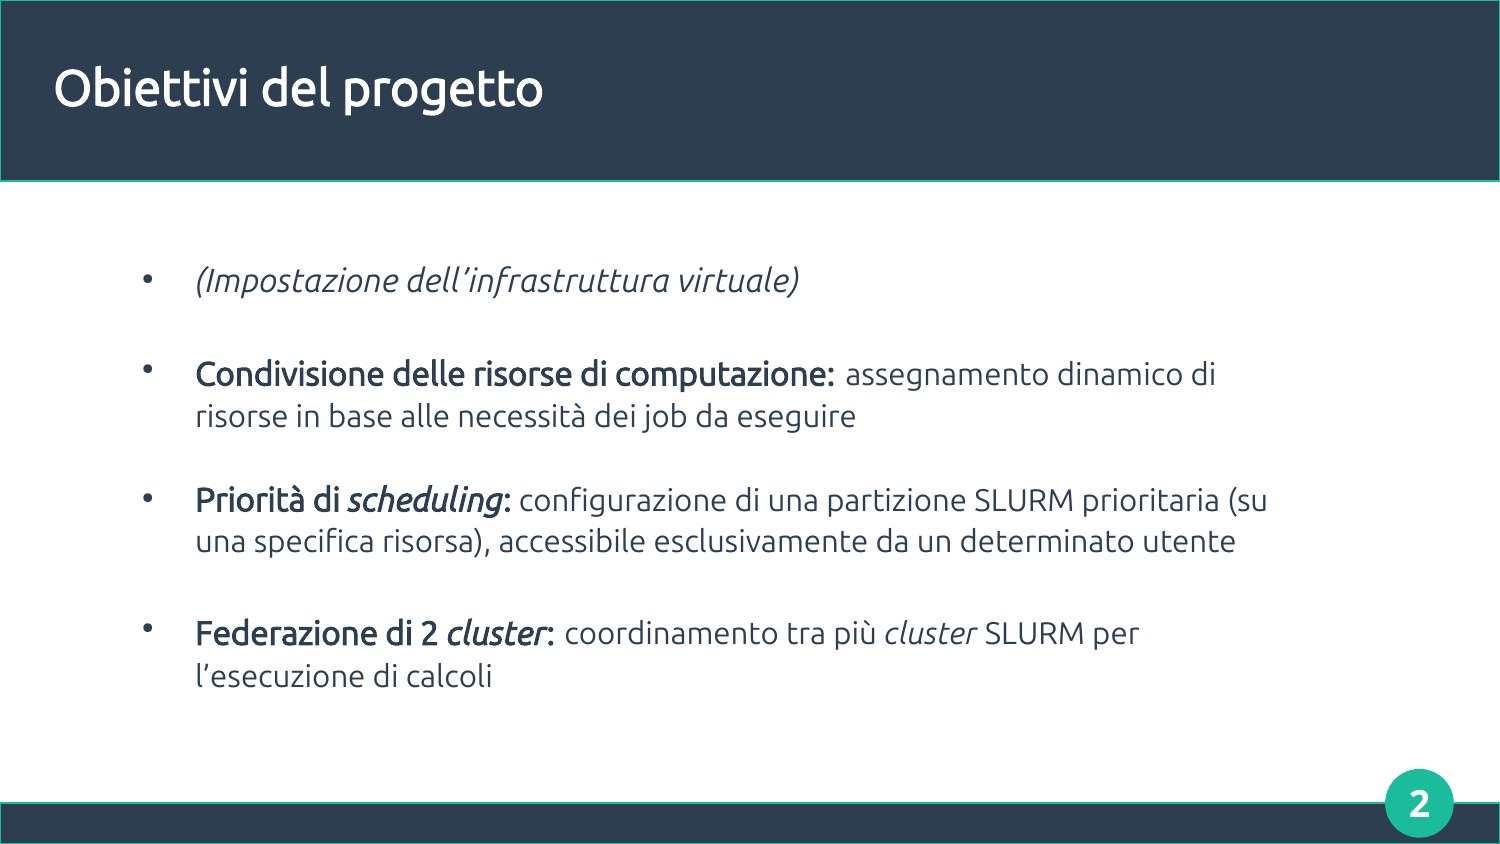

# Obiettivi del progetto
(Impostazione dell’infrastruttura virtuale)
Condivisione delle risorse di computazione: assegnamento dinamico di risorse in base alle necessità dei job da eseguire
Priorità di scheduling: configurazione di una partizione SLURM prioritaria (su una specifica risorsa), accessibile esclusivamente da un determinato utente
Federazione di 2 cluster: coordinamento tra più cluster SLURM per l’esecuzione di calcoli
2